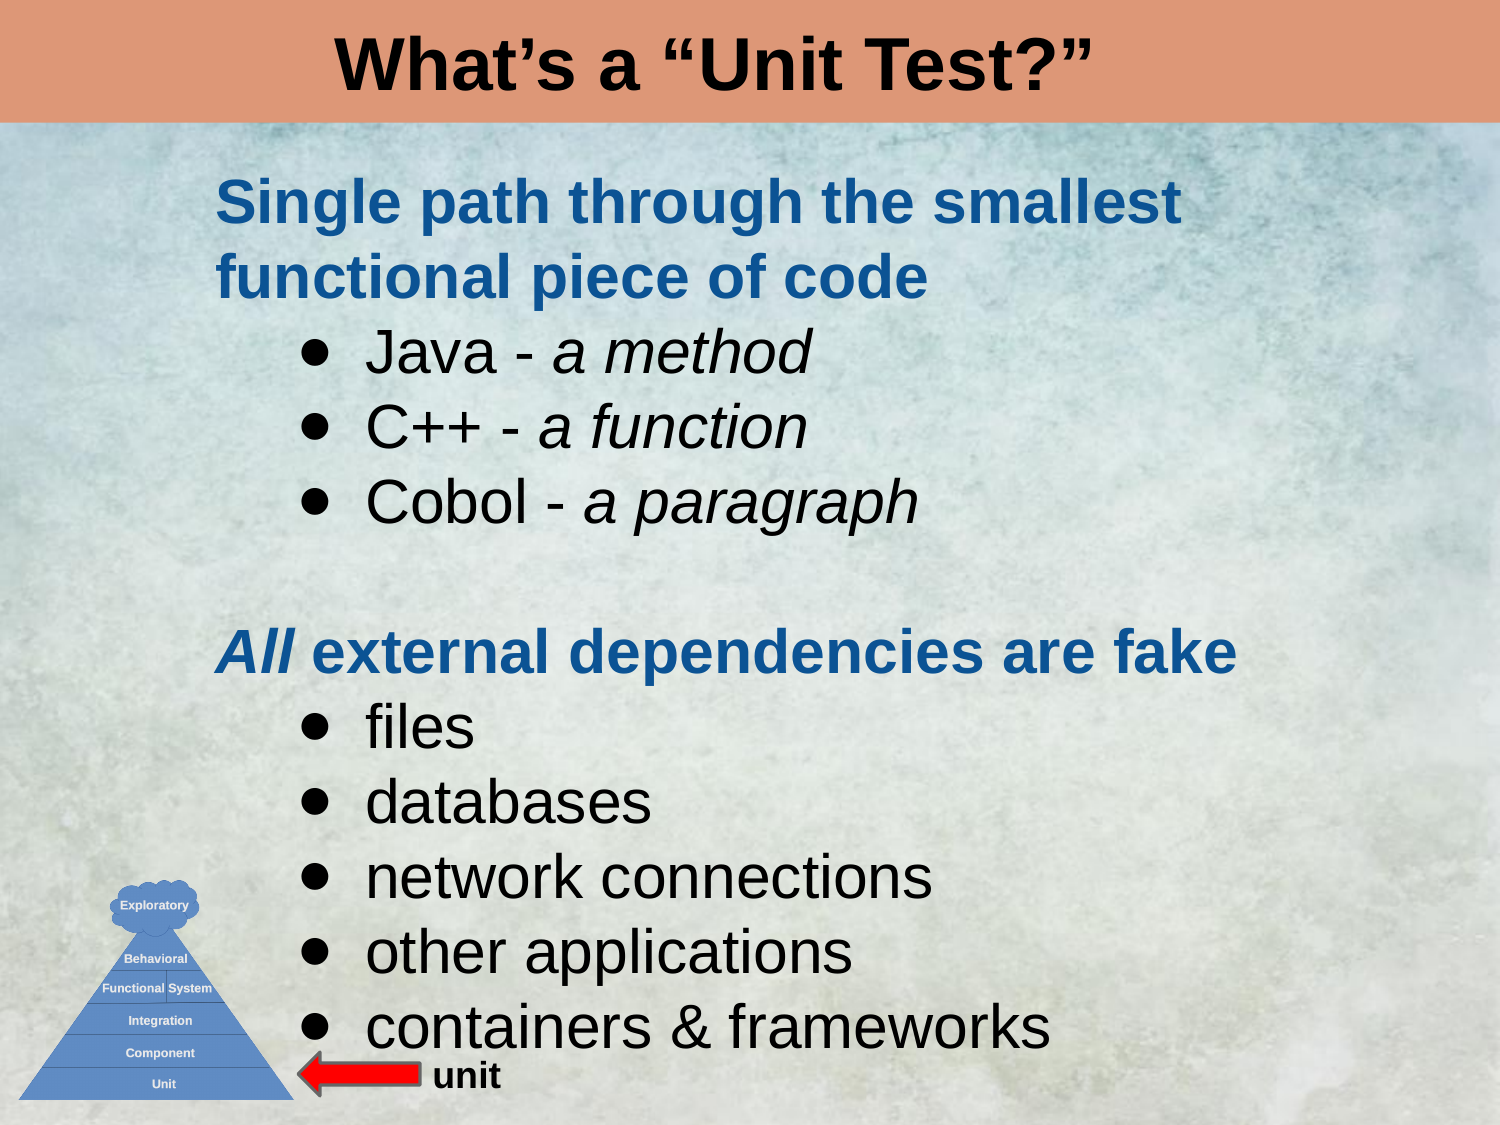

What’s a “Unit Test?”
# Single path through the smallest
functional piece of code
Java - a method
C++ - a function
Cobol - a paragraph
All external dependencies are fake
files
databases
network connections
other applications
containers & frameworks
unit